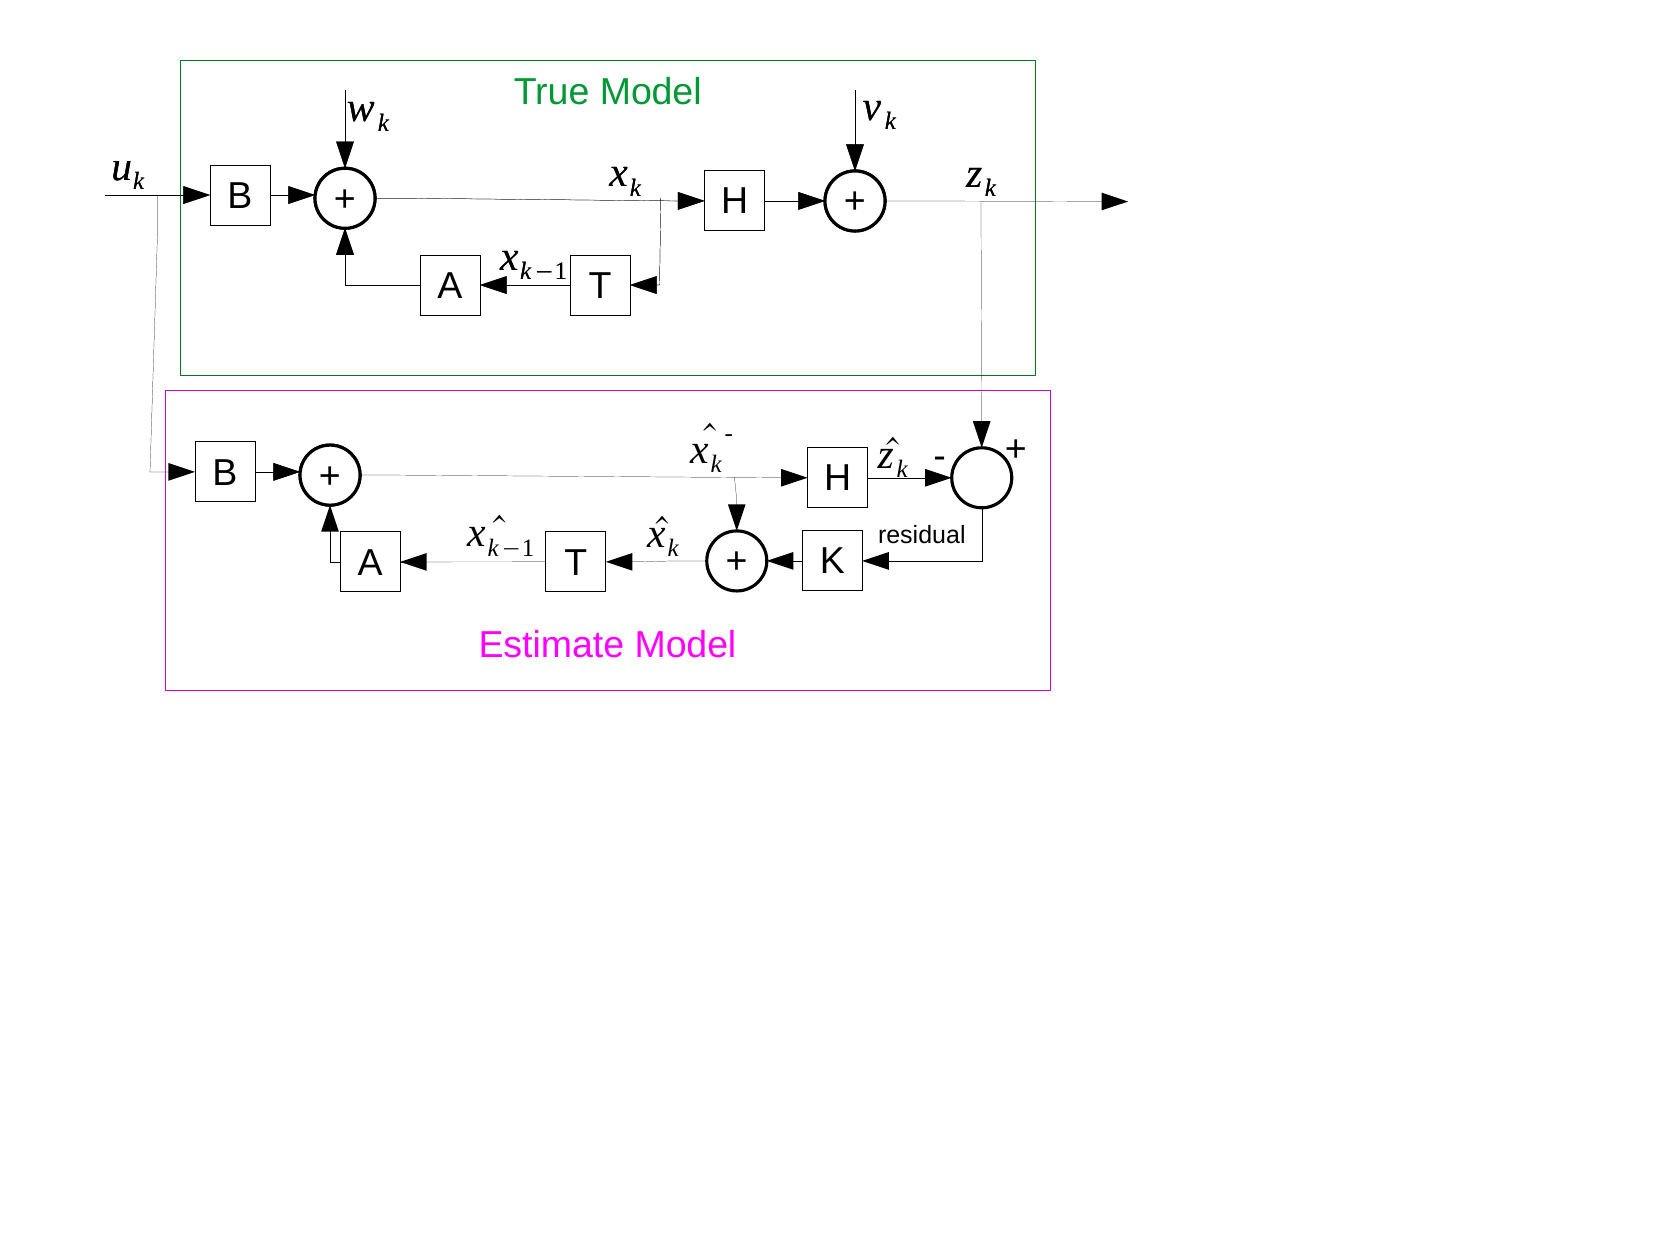

True Model
B
B
+
+
H
+
H
+
A
B
A
T
Estimate Model
+
-
B
B
+
+
H
+
K
T
A